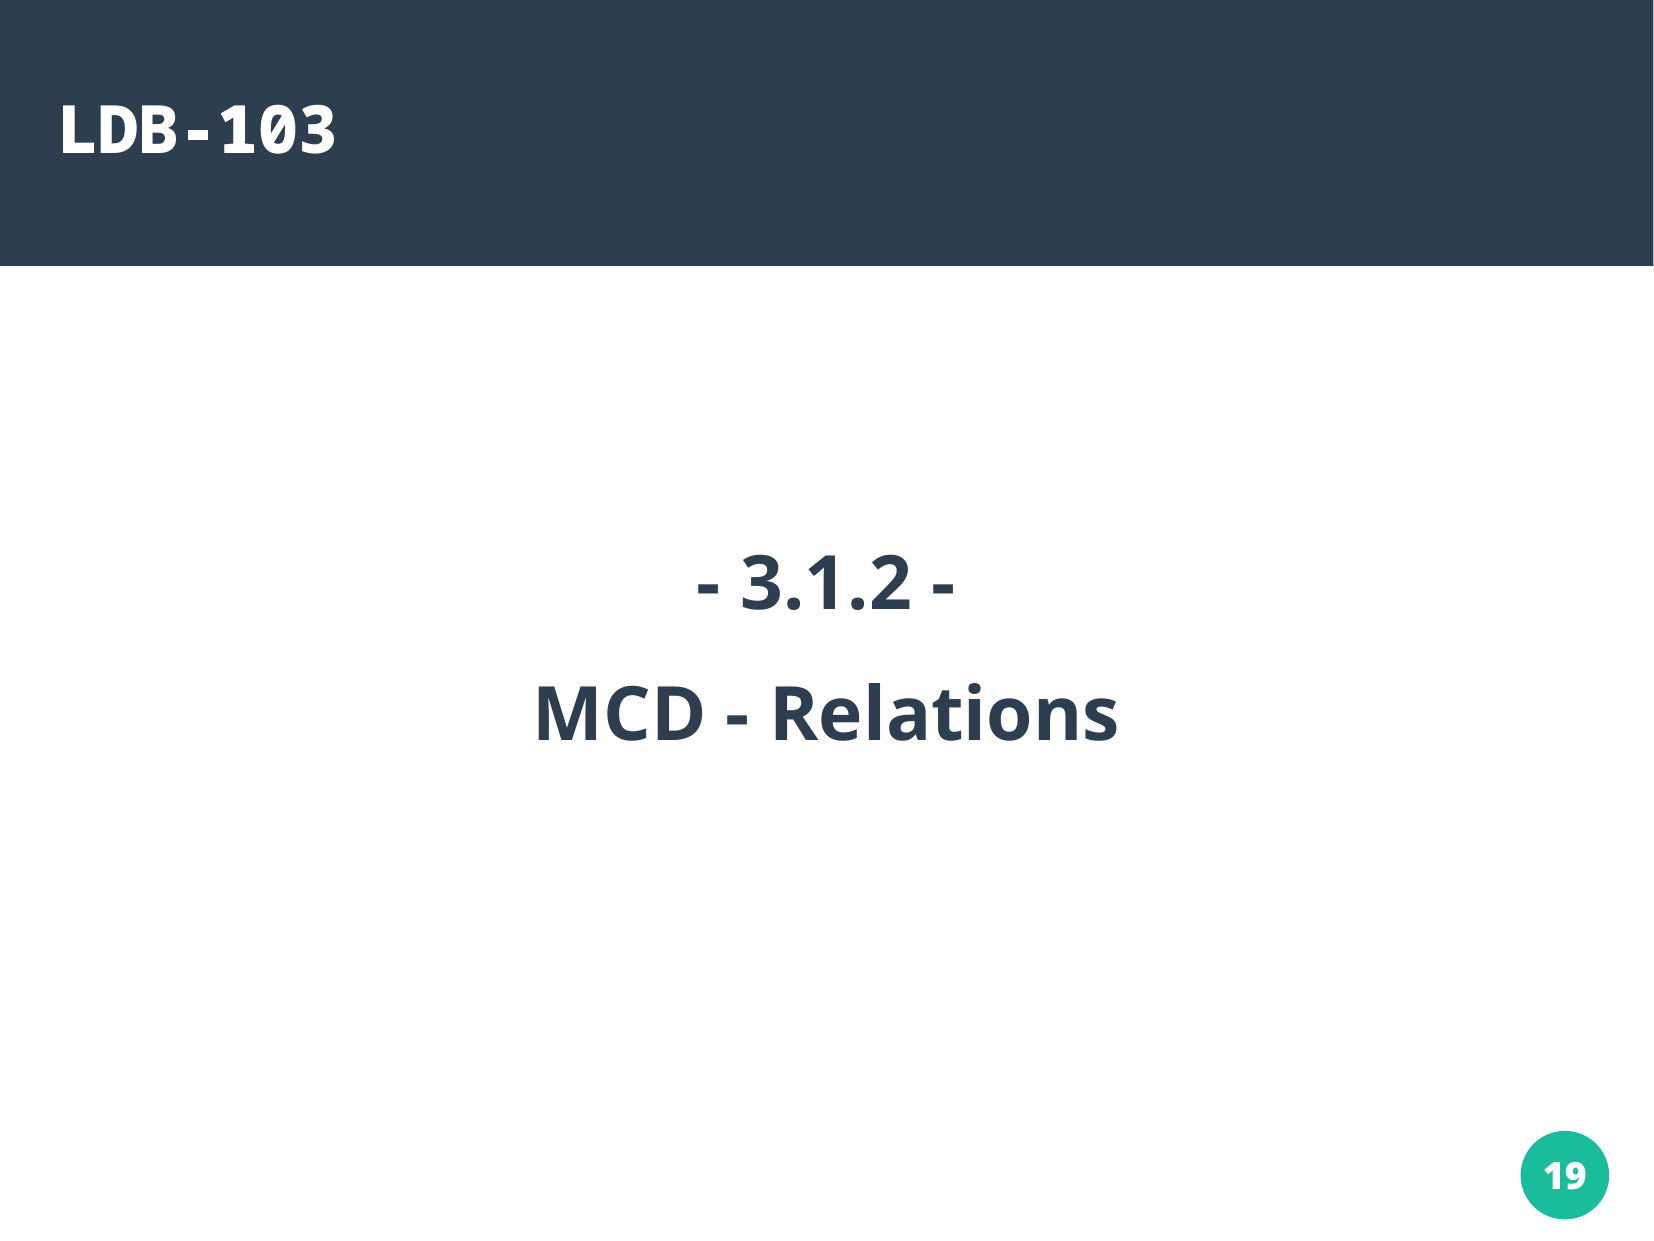

# LDB-103
- 3.1.2 -
MCD - Relations
19